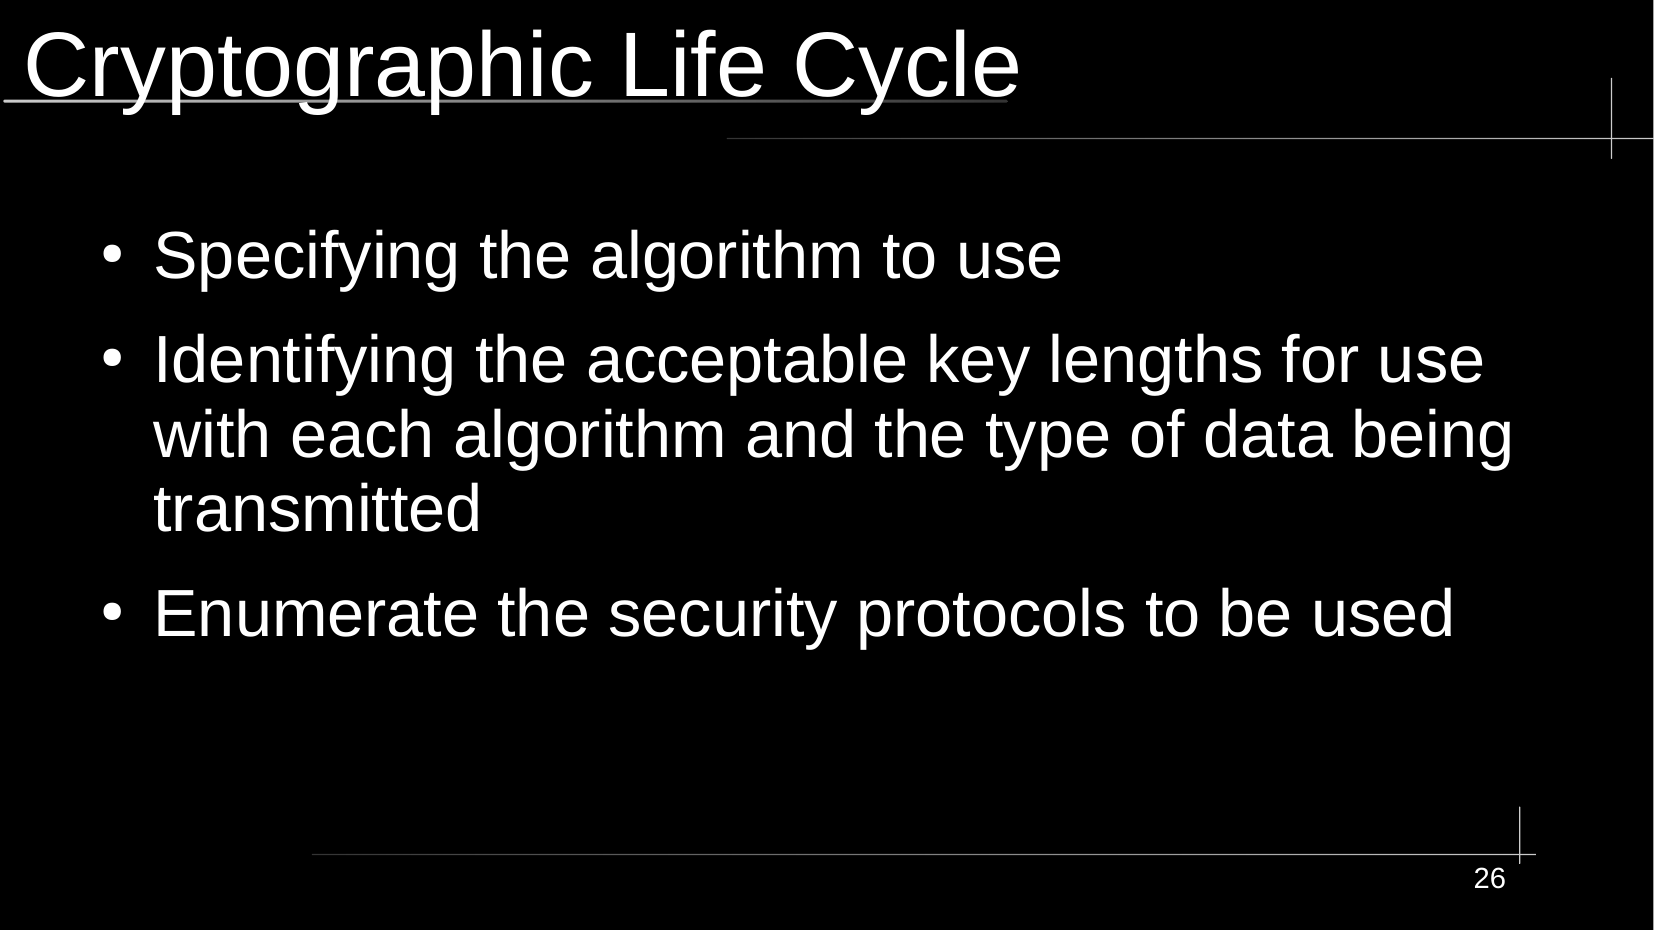

# Cryptographic Life Cycle
Specifying the algorithm to use
Identifying the acceptable key lengths for use with each algorithm and the type of data being transmitted
Enumerate the security protocols to be used
26